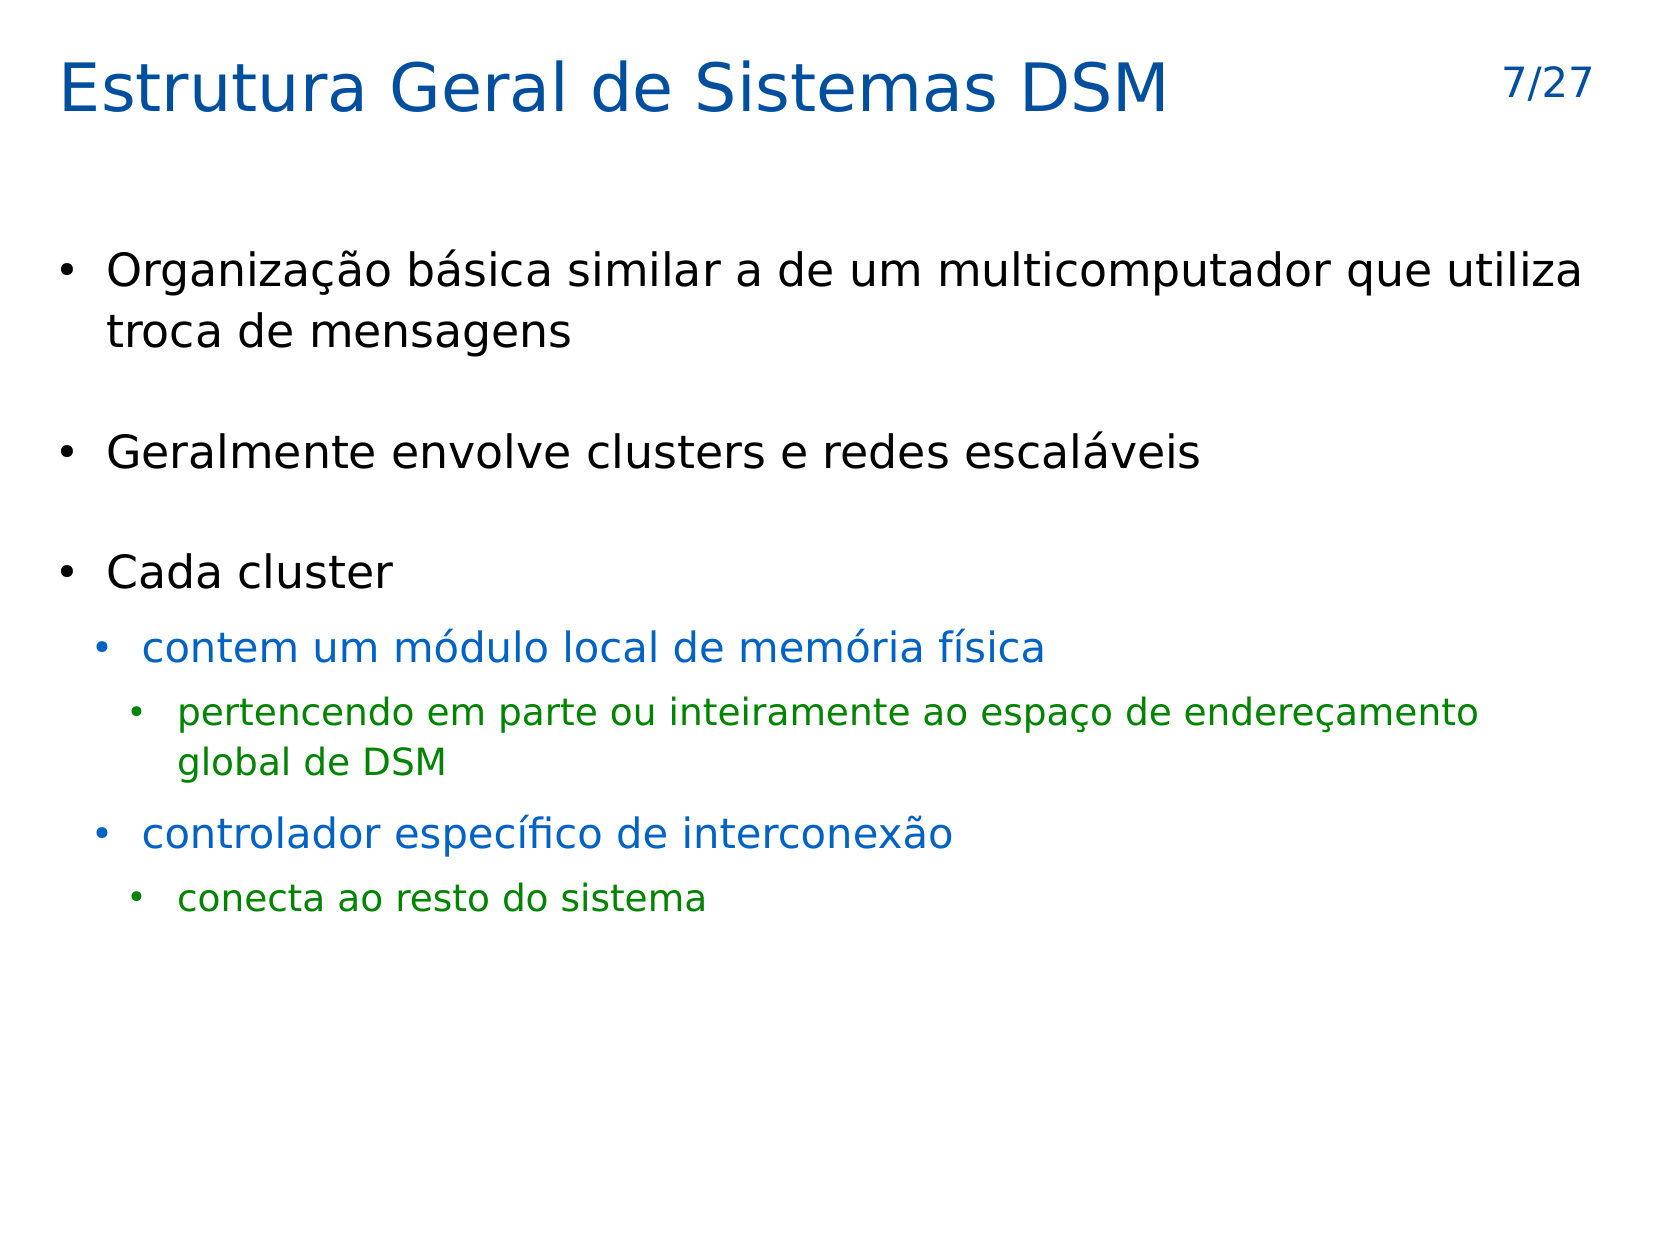

# Estrutura Geral de Sistemas DSM
7
Organização básica similar a de um multicomputador que utiliza troca de mensagens
Geralmente envolve clusters e redes escaláveis
Cada cluster
contem um módulo local de memória física
pertencendo em parte ou inteiramente ao espaço de endereçamento global de DSM
controlador específico de interconexão
conecta ao resto do sistema